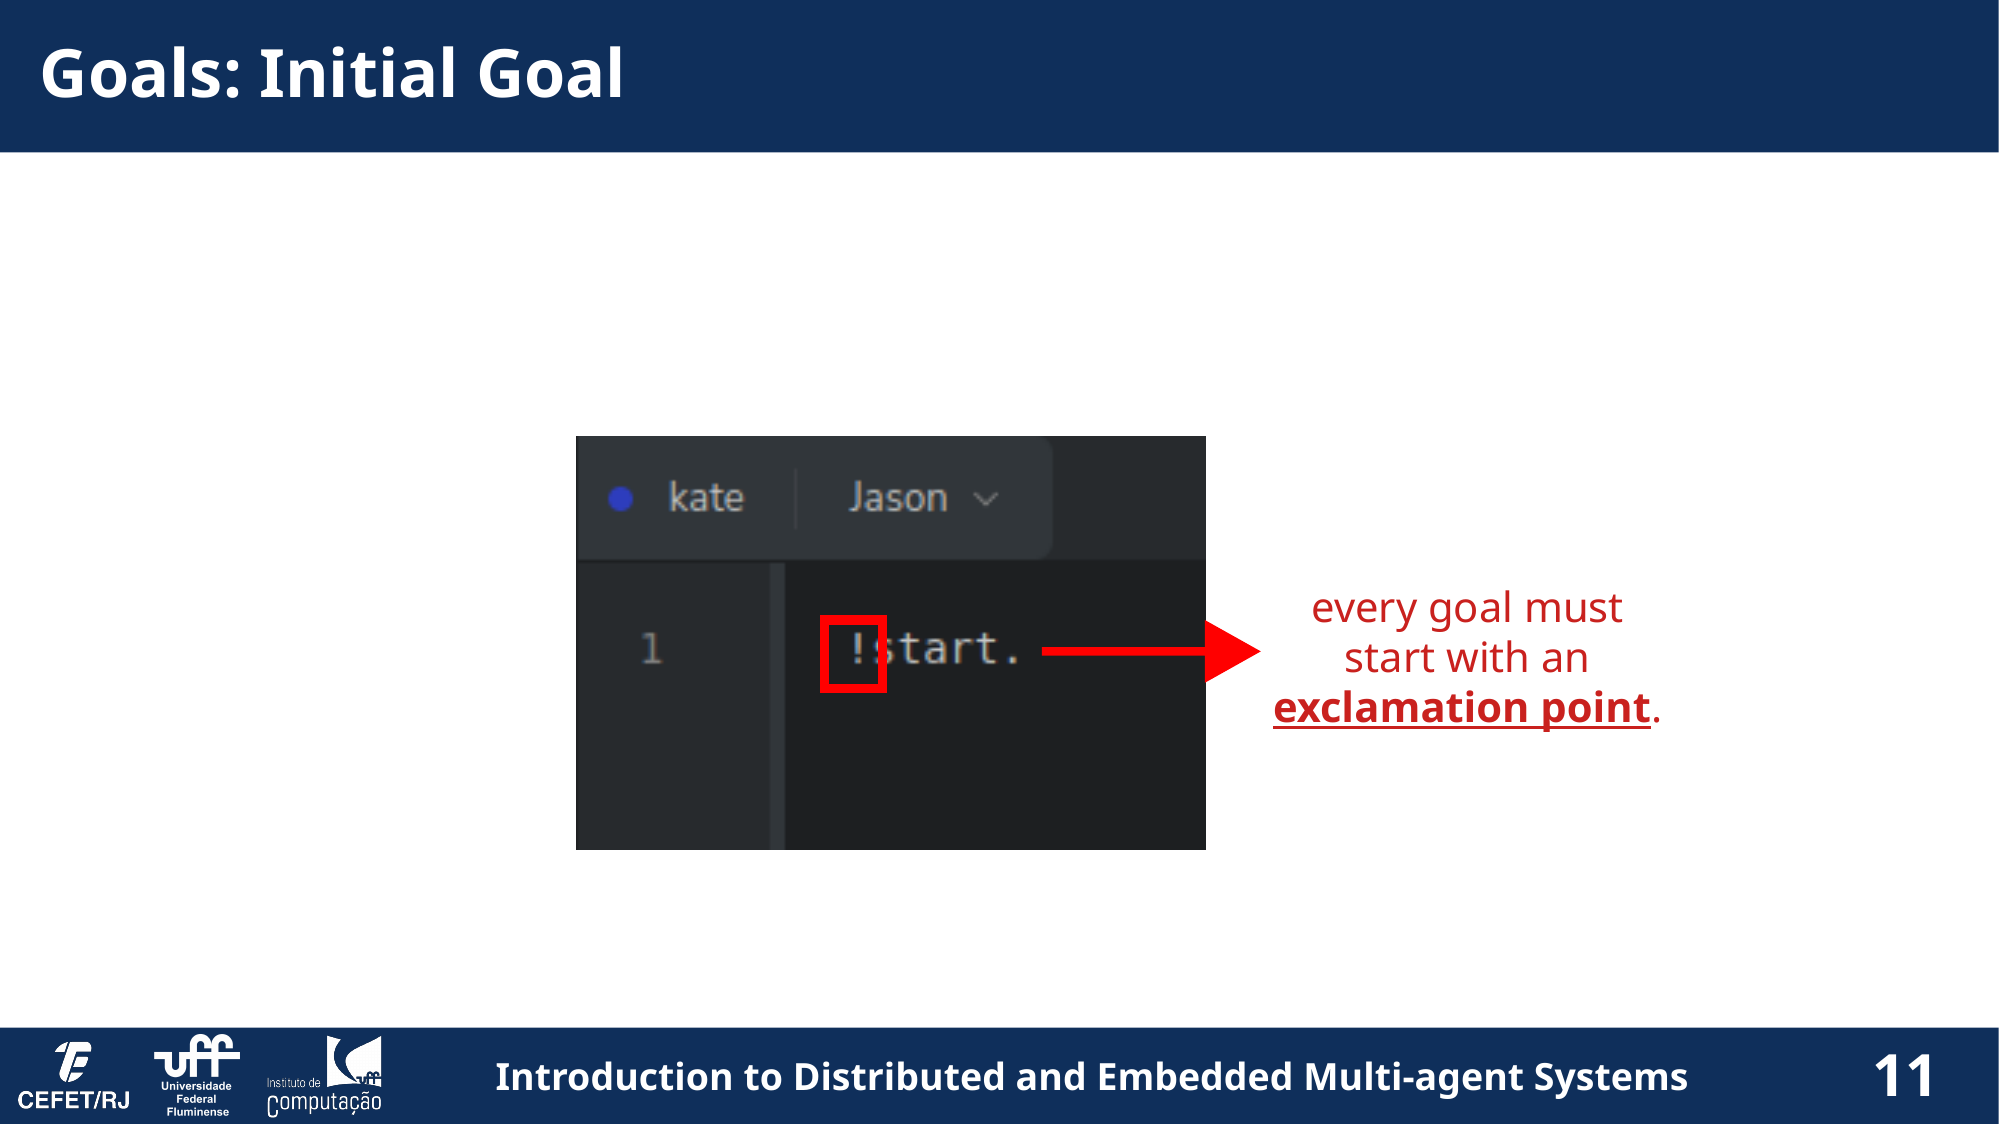

Goals: Initial Goal
every goal must start with an exclamation point.